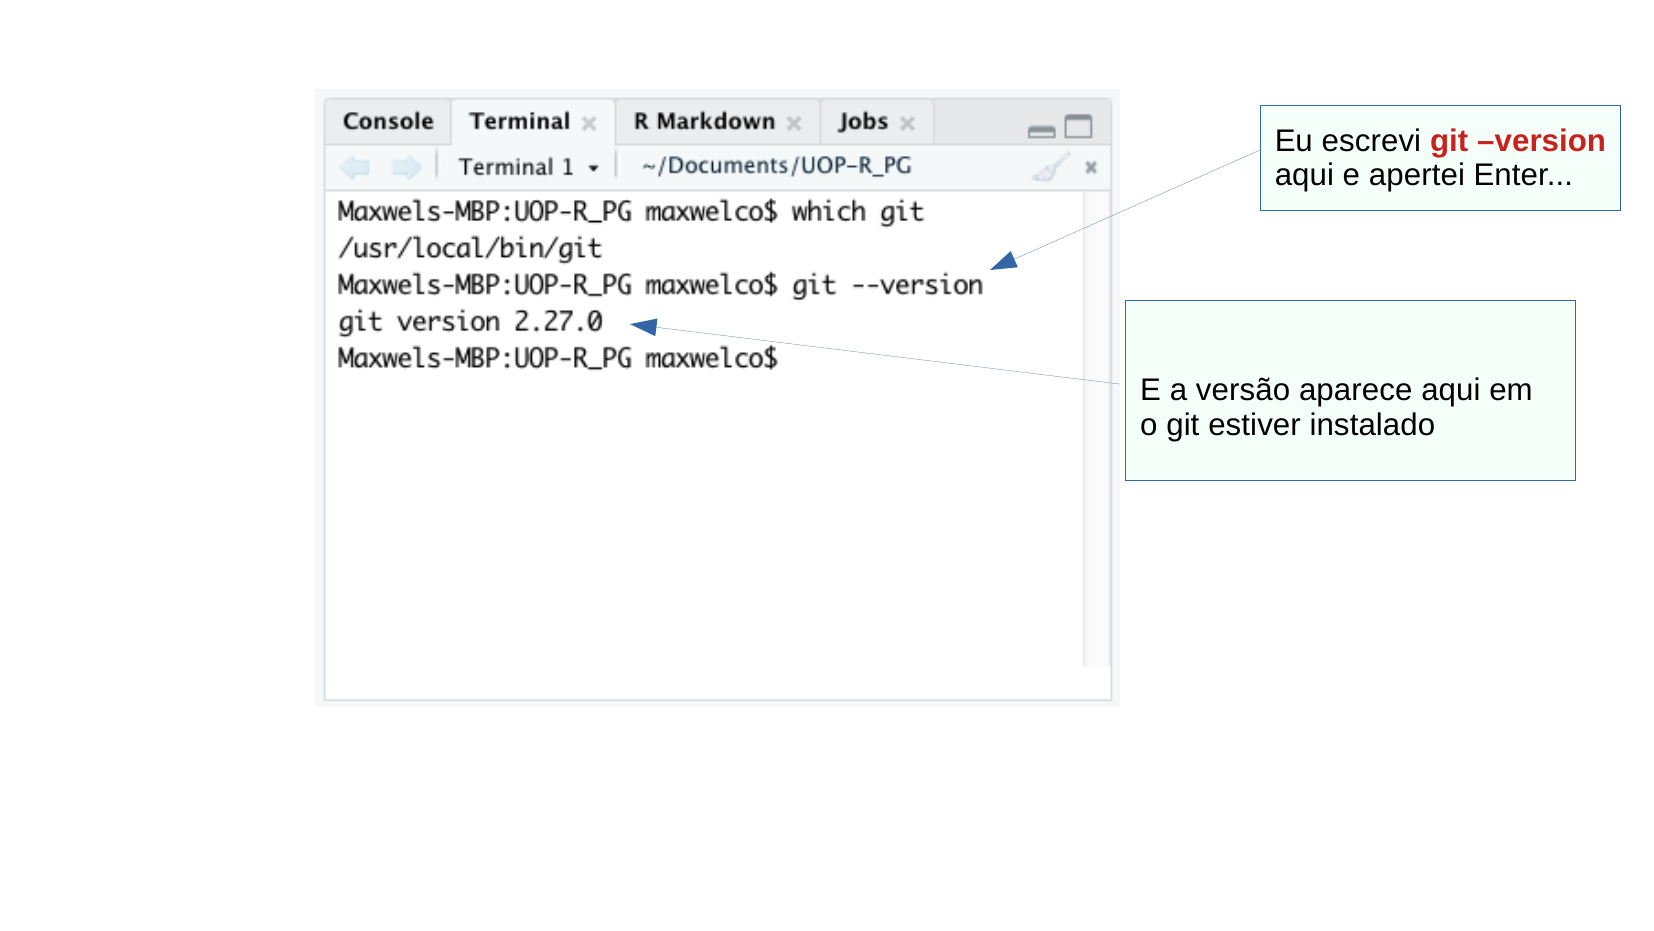

Eu escrevi git –version
aqui e apertei Enter...
E a versão aparece aqui em
o git estiver instalado